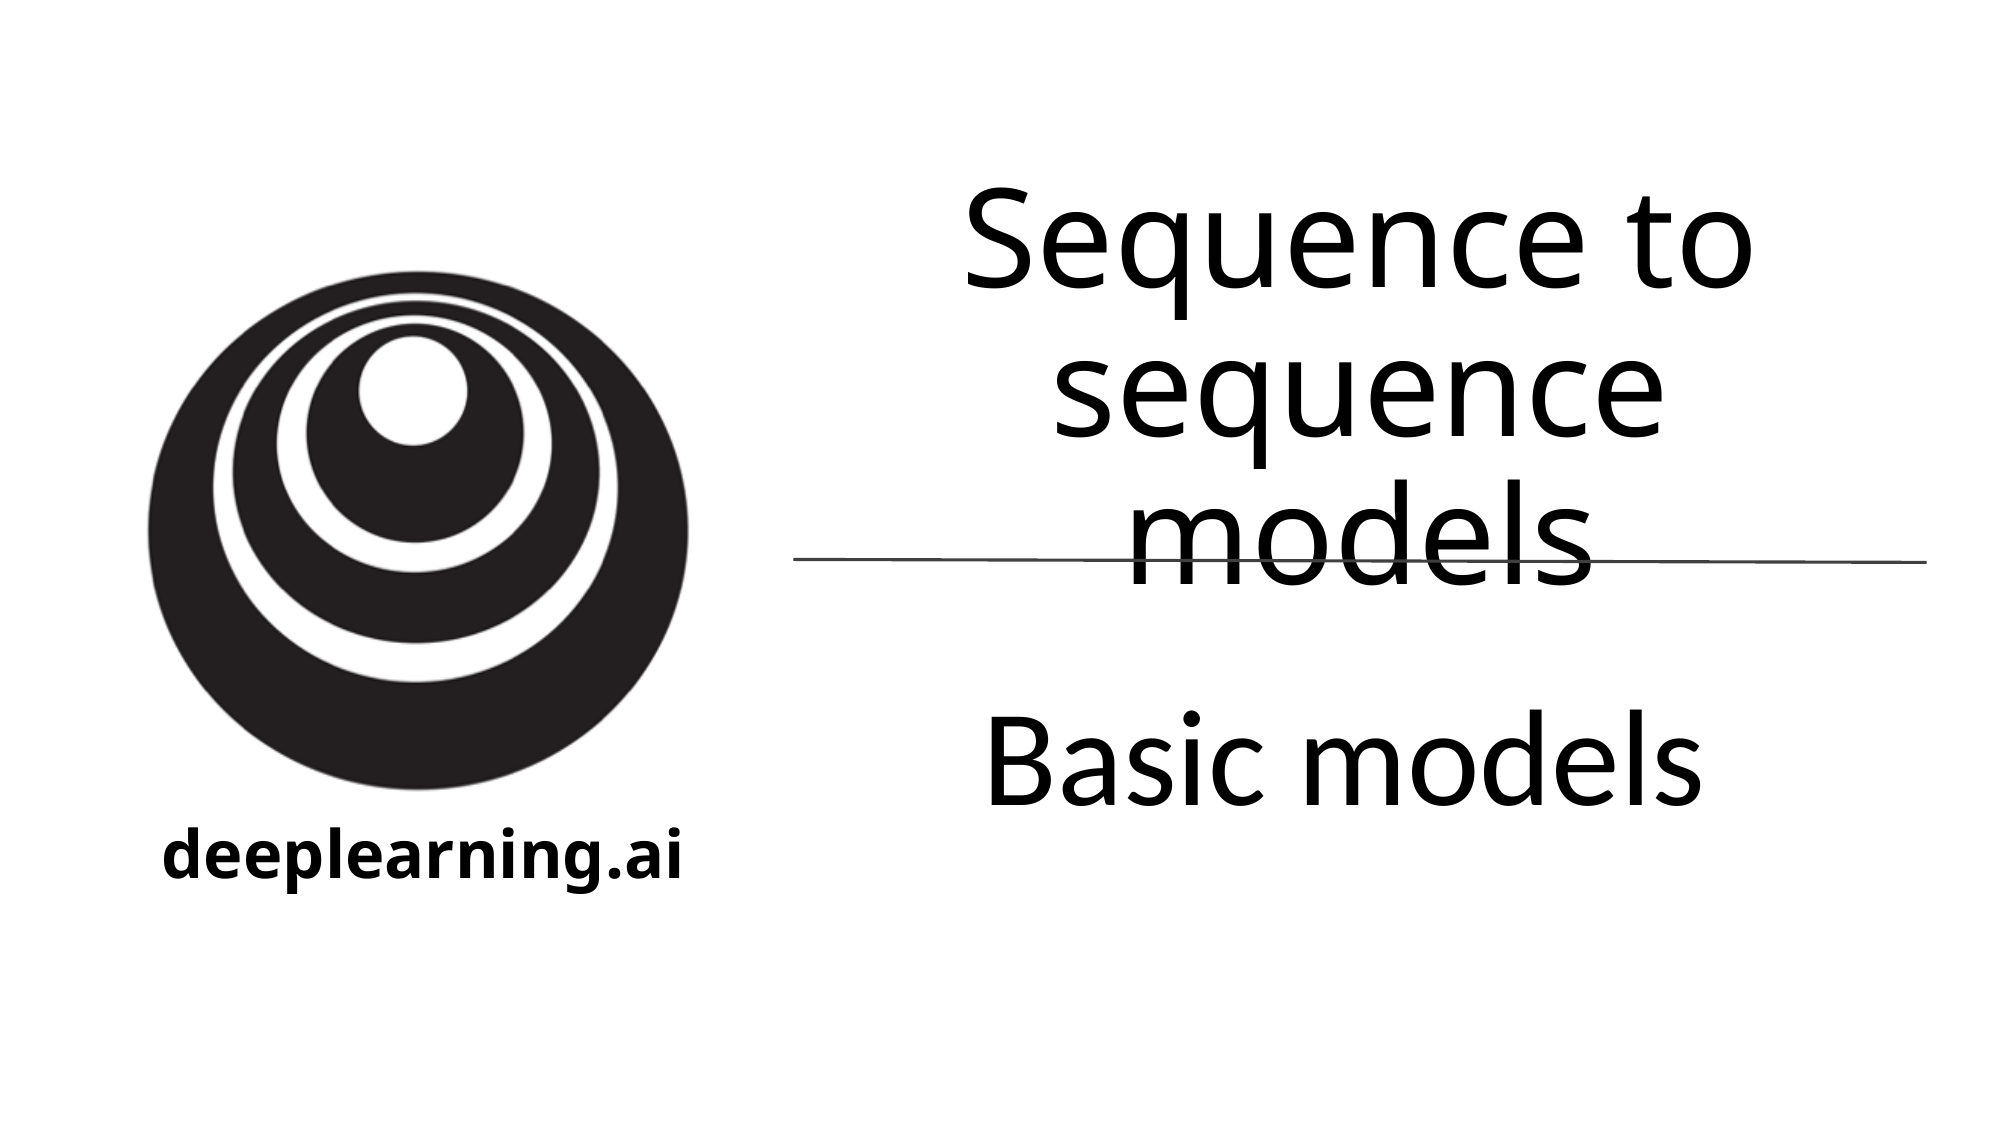

# Sequence to sequence models
deeplearning.ai
Basic models